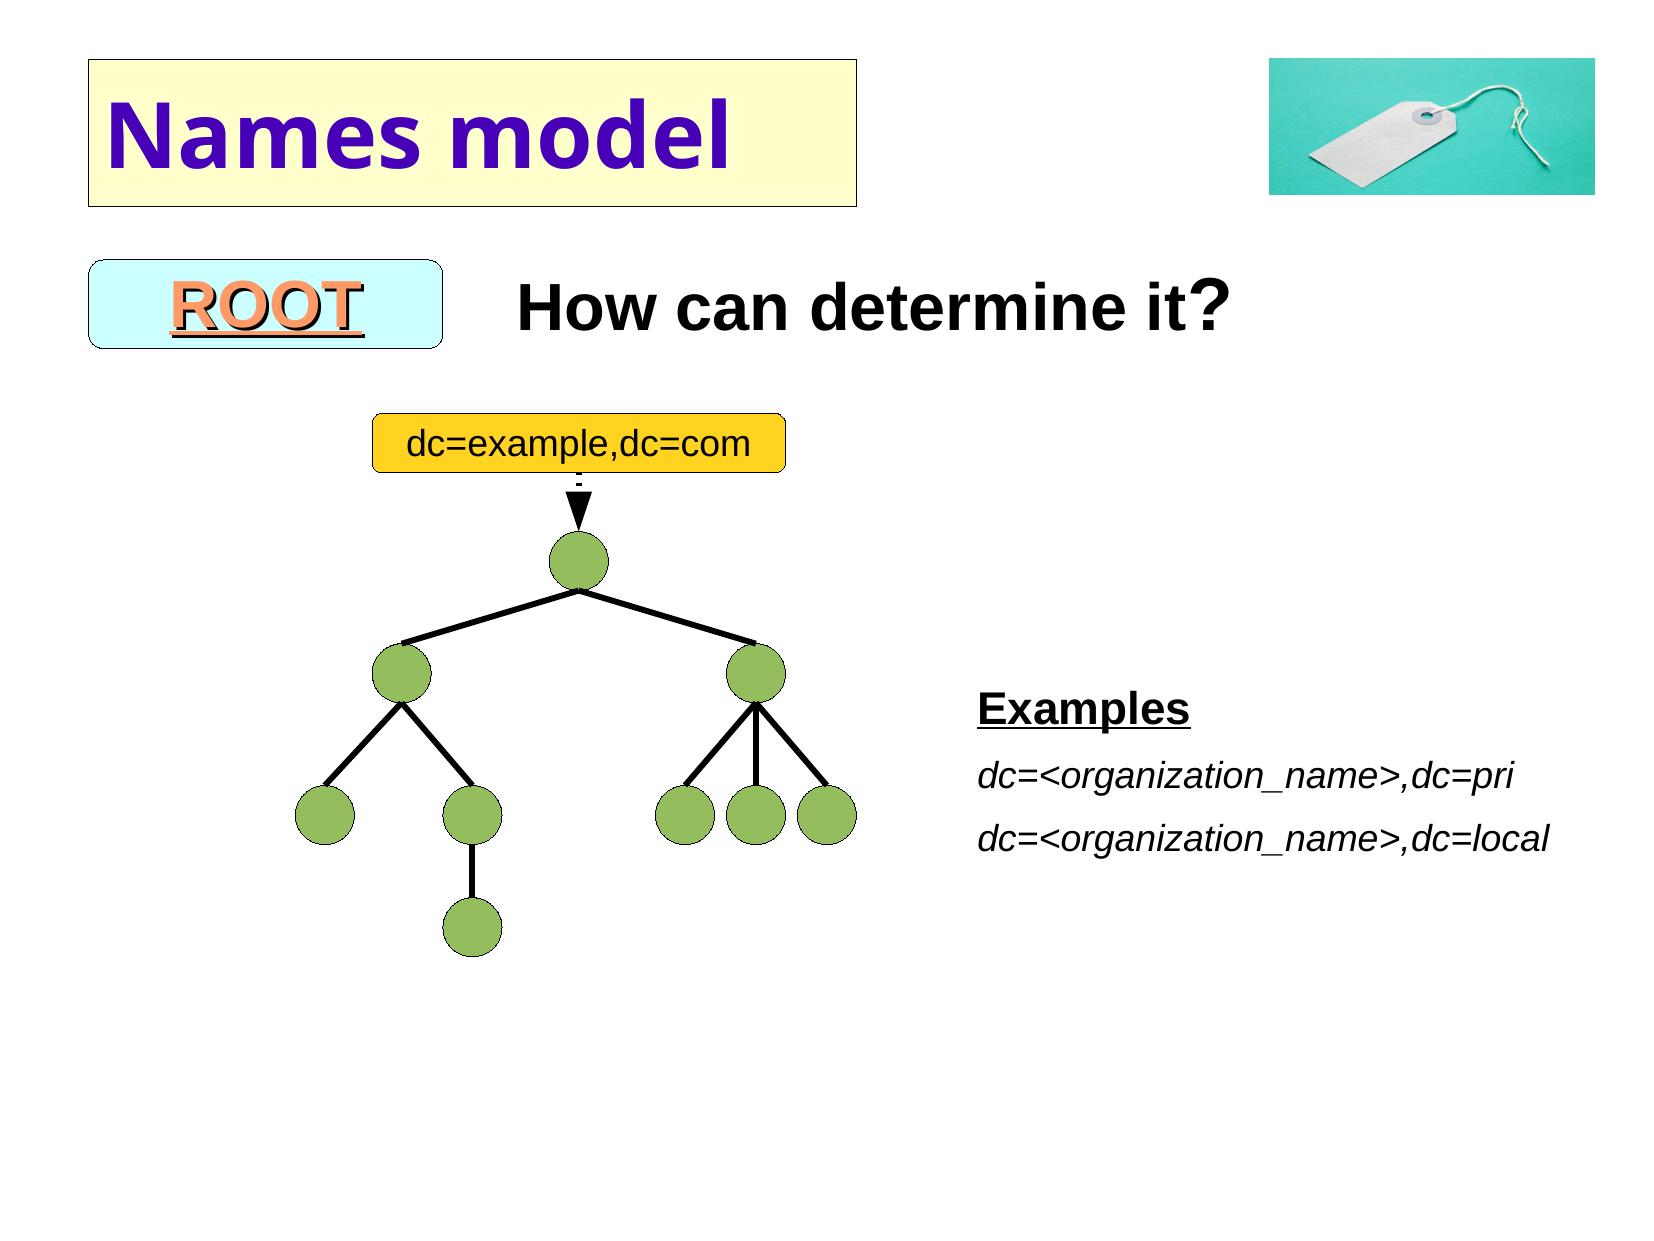

Names model
How can determine it?
ROOT
dc=example,dc=com
Examples
dc=<organization_name>,dc=pri
dc=<organization_name>,dc=local